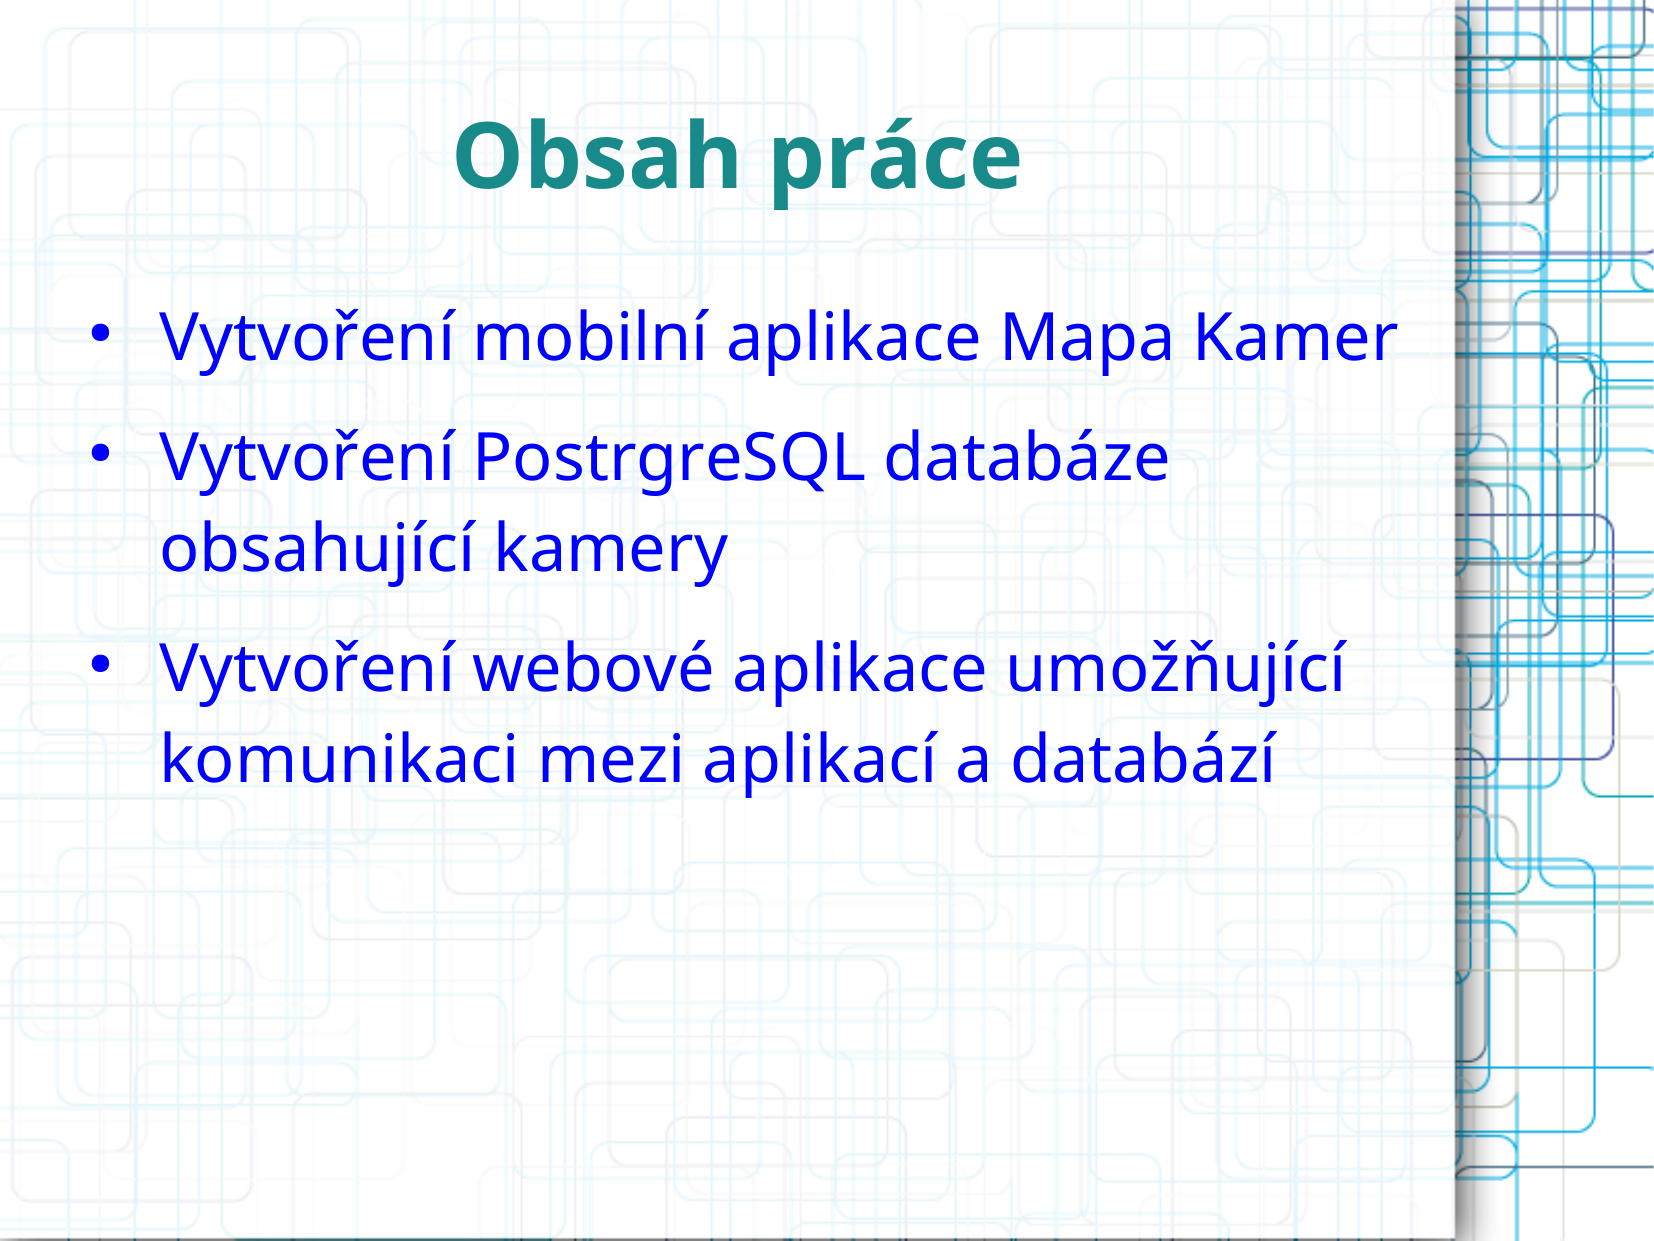

# Obsah práce
Vytvoření mobilní aplikace Mapa Kamer
Vytvoření PostrgreSQL databáze obsahující kamery
Vytvoření webové aplikace umožňující komunikaci mezi aplikací a databází